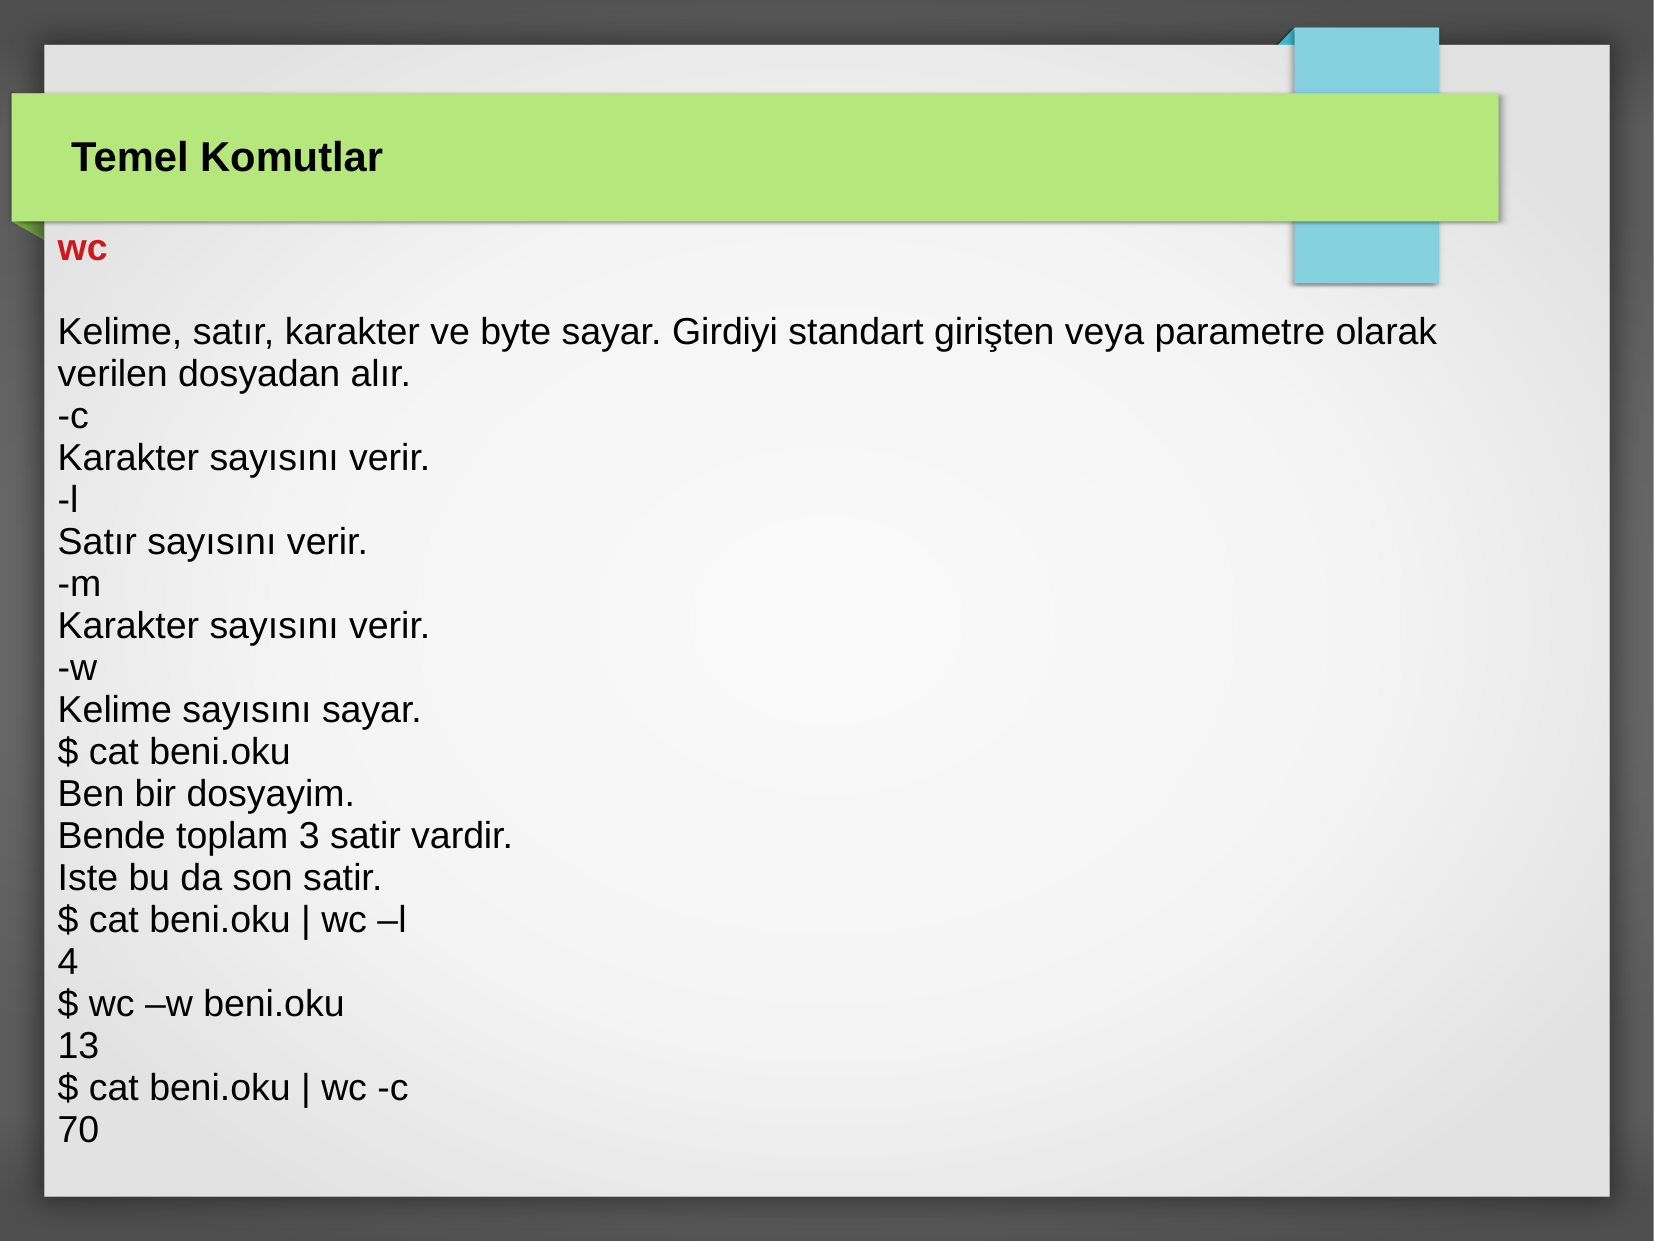

Temel Komutlar
wc
Kelime, satır, karakter ve byte sayar. Girdiyi standart girişten veya parametre olarak
verilen dosyadan alır.
-c
Karakter sayısını verir.
-l
Satır sayısını verir.
-m
Karakter sayısını verir.
-w
Kelime sayısını sayar.
$ cat beni.oku
Ben bir dosyayim.
Bende toplam 3 satir vardir.
Iste bu da son satir.
$ cat beni.oku | wc –l
4
$ wc –w beni.oku
13
$ cat beni.oku | wc -c
70